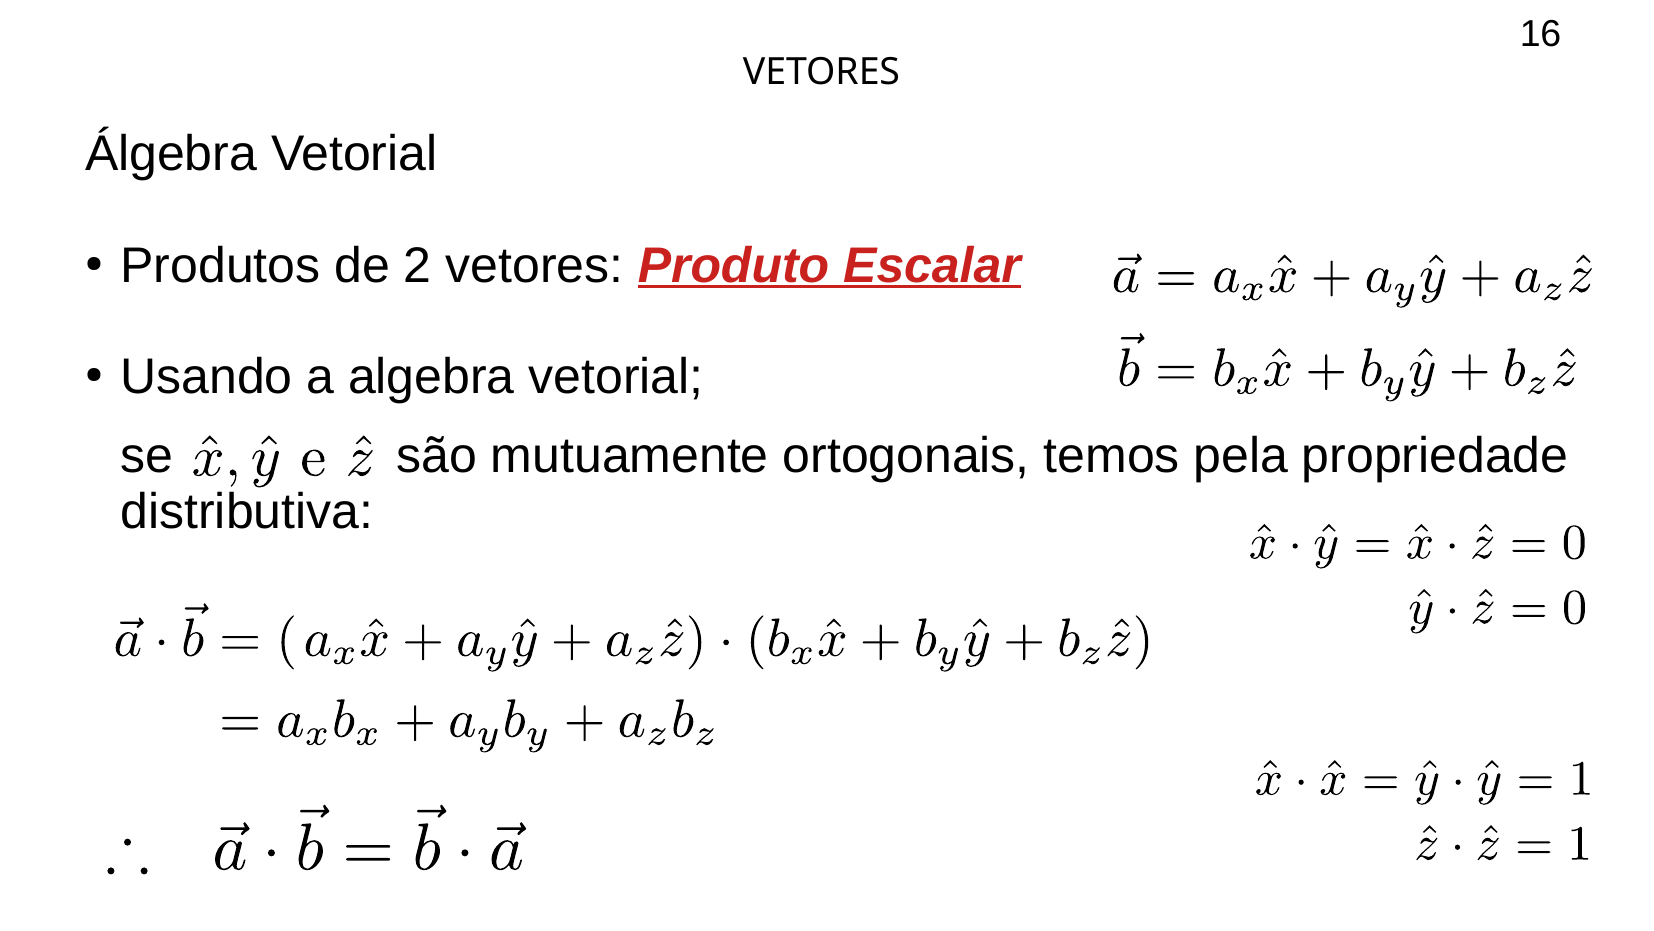

VETORES
Álgebra Vetorial
Produtos de 2 vetores: Produto Escalar
Usando a algebra vetorial;
se são mutuamente ortogonais, temos pela propriedade distributiva: